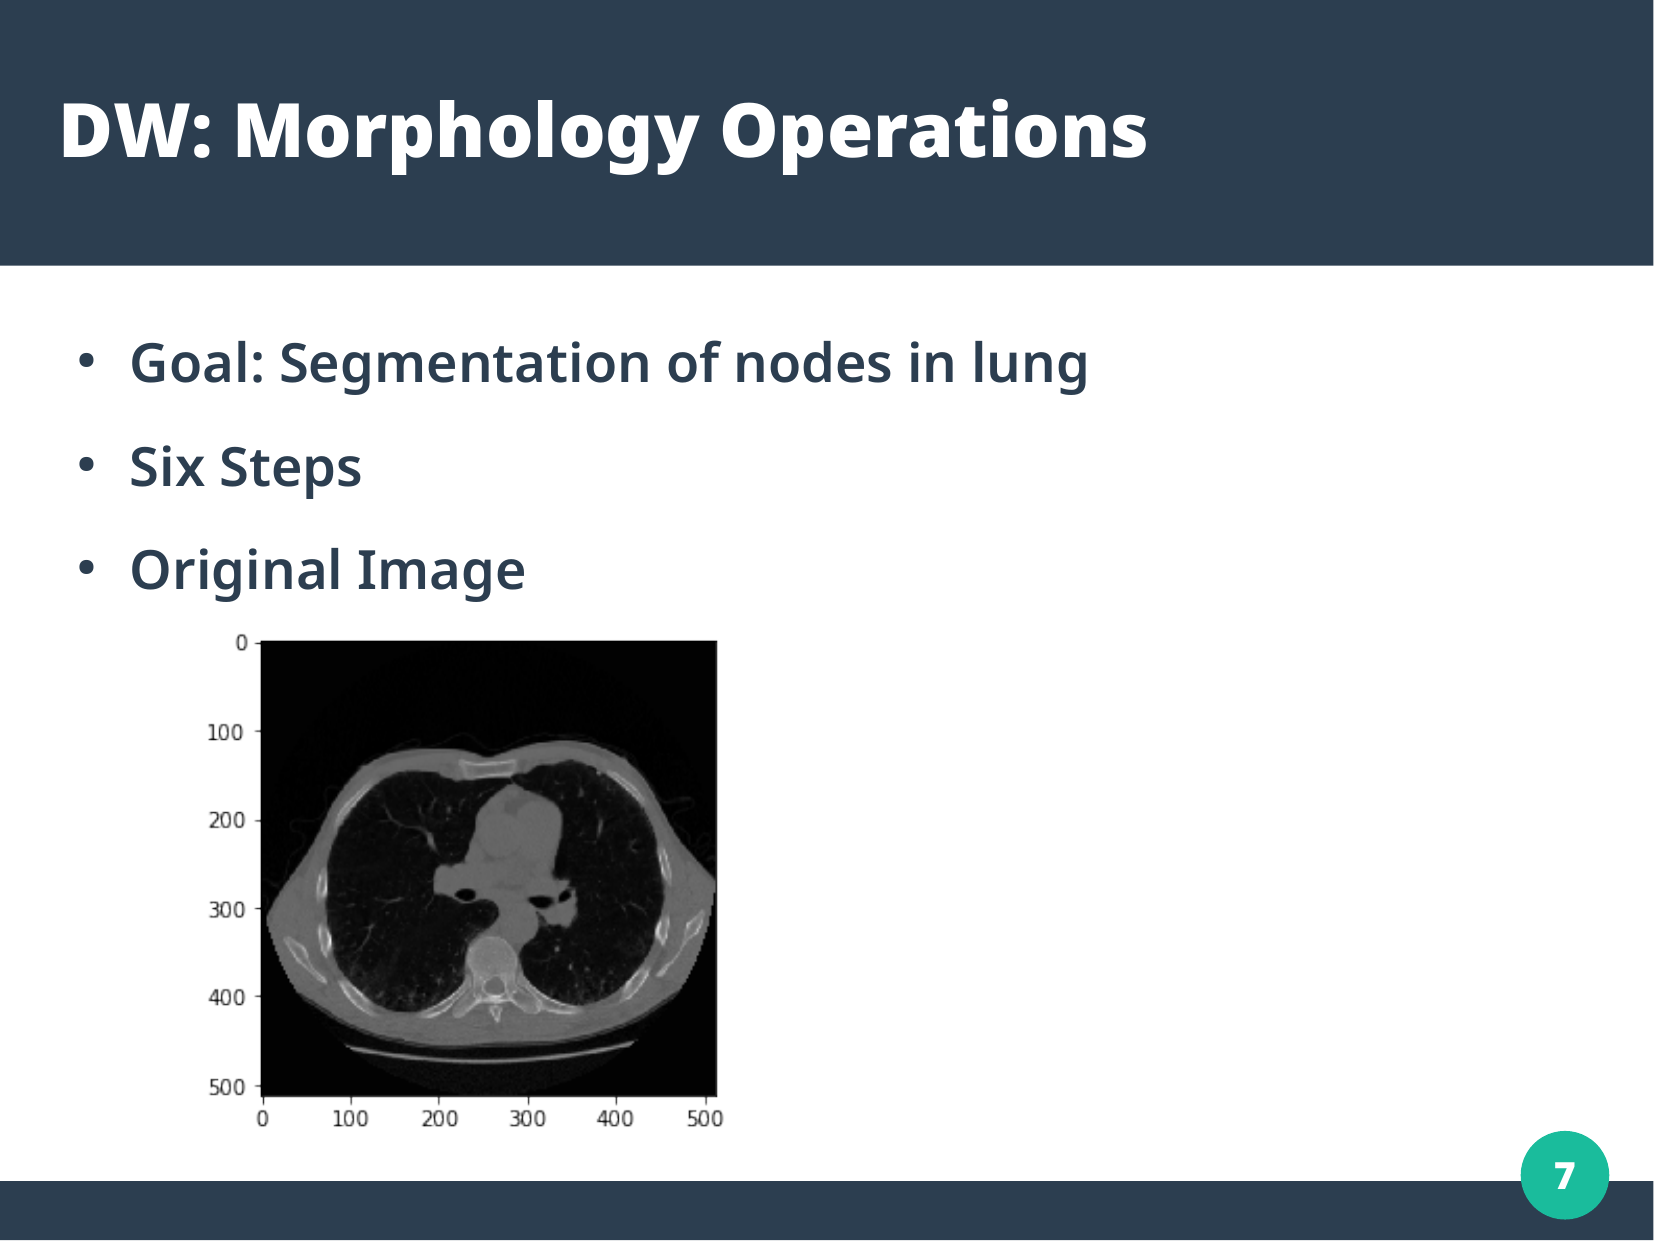

# DW: Morphology Operations
Goal: Segmentation of nodes in lung
Six Steps
Original Image
7